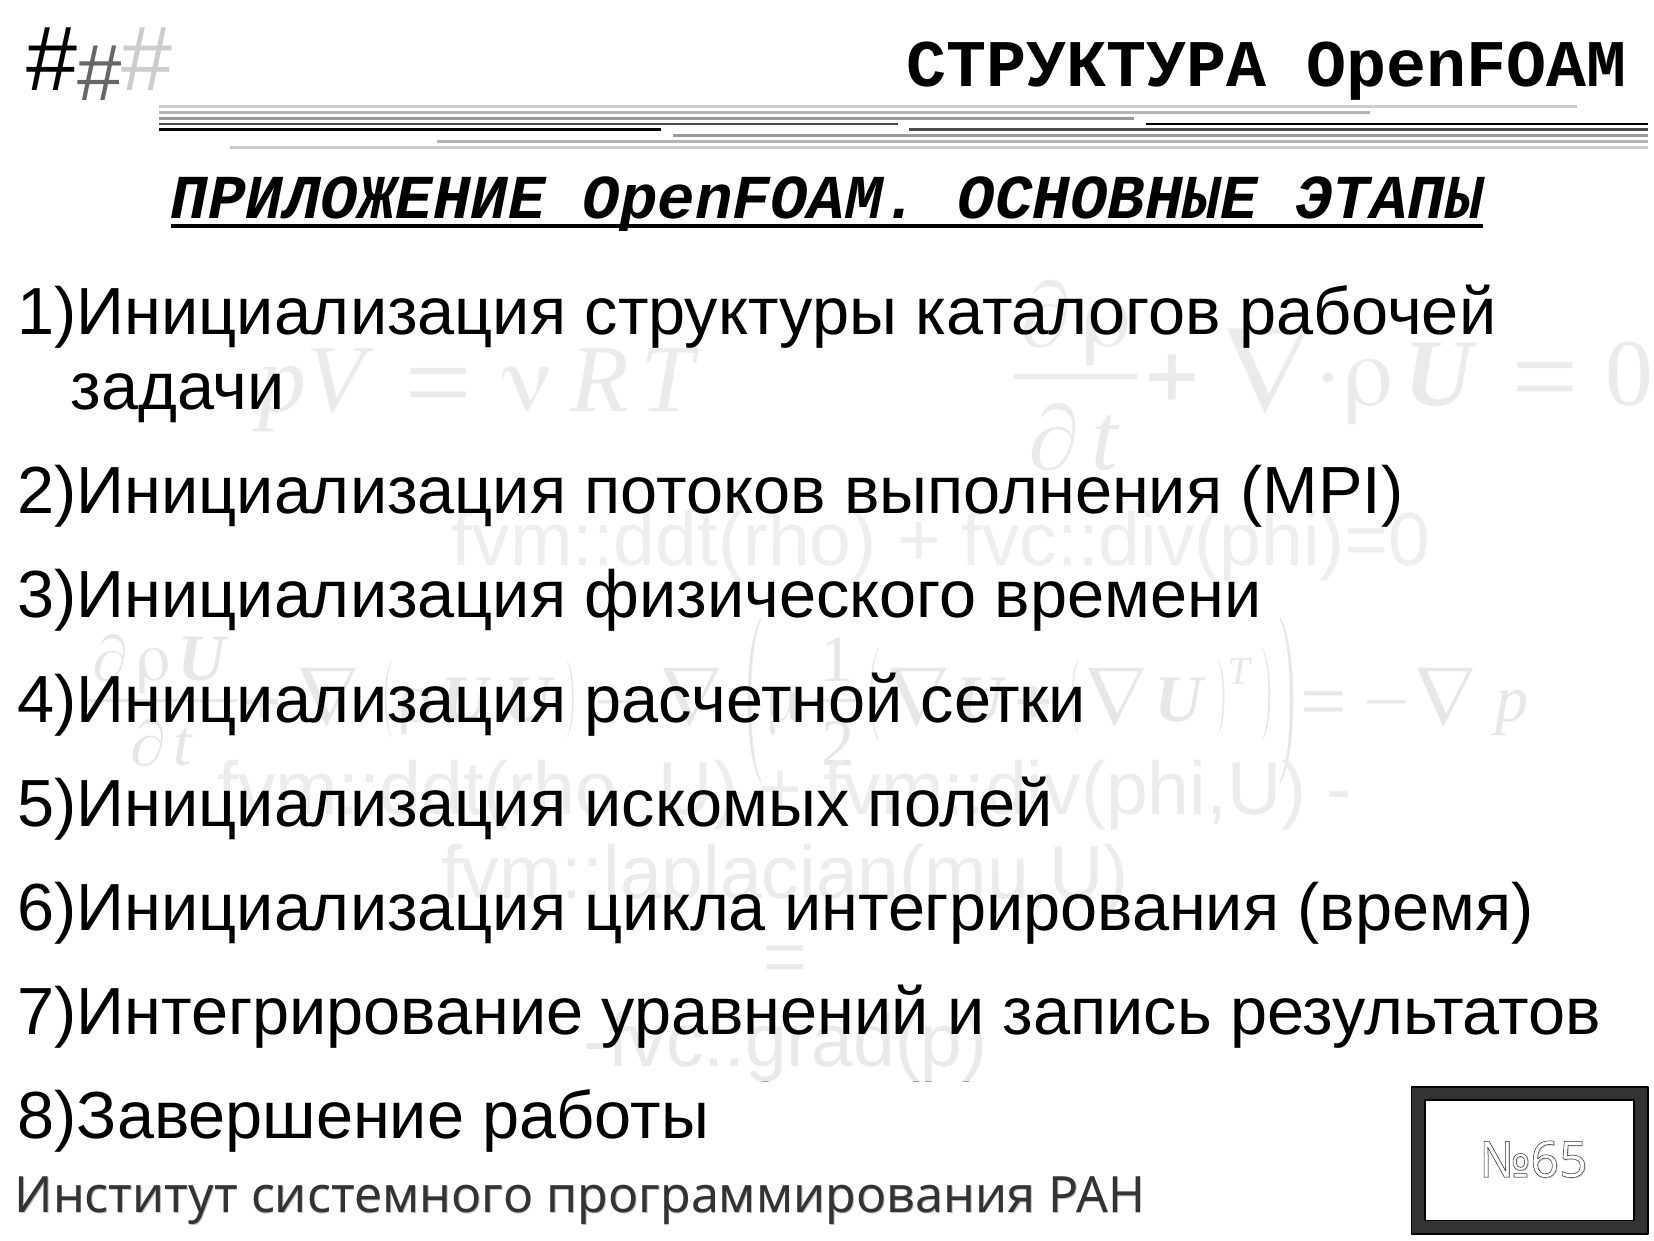

# ПРИЛОЖЕНИЕ OpenFOAM. ОСНОВНЫЕ ЭТАПЫ
Инициализация структуры каталогов рабочей задачи
Инициализация потоков выполнения (MPI)
Инициализация физического времени
Инициализация расчетной сетки
Инициализация искомых полей
Инициализация цикла интегрирования (время)
Интегрирование уравнений и запись результатов
Завершение работы